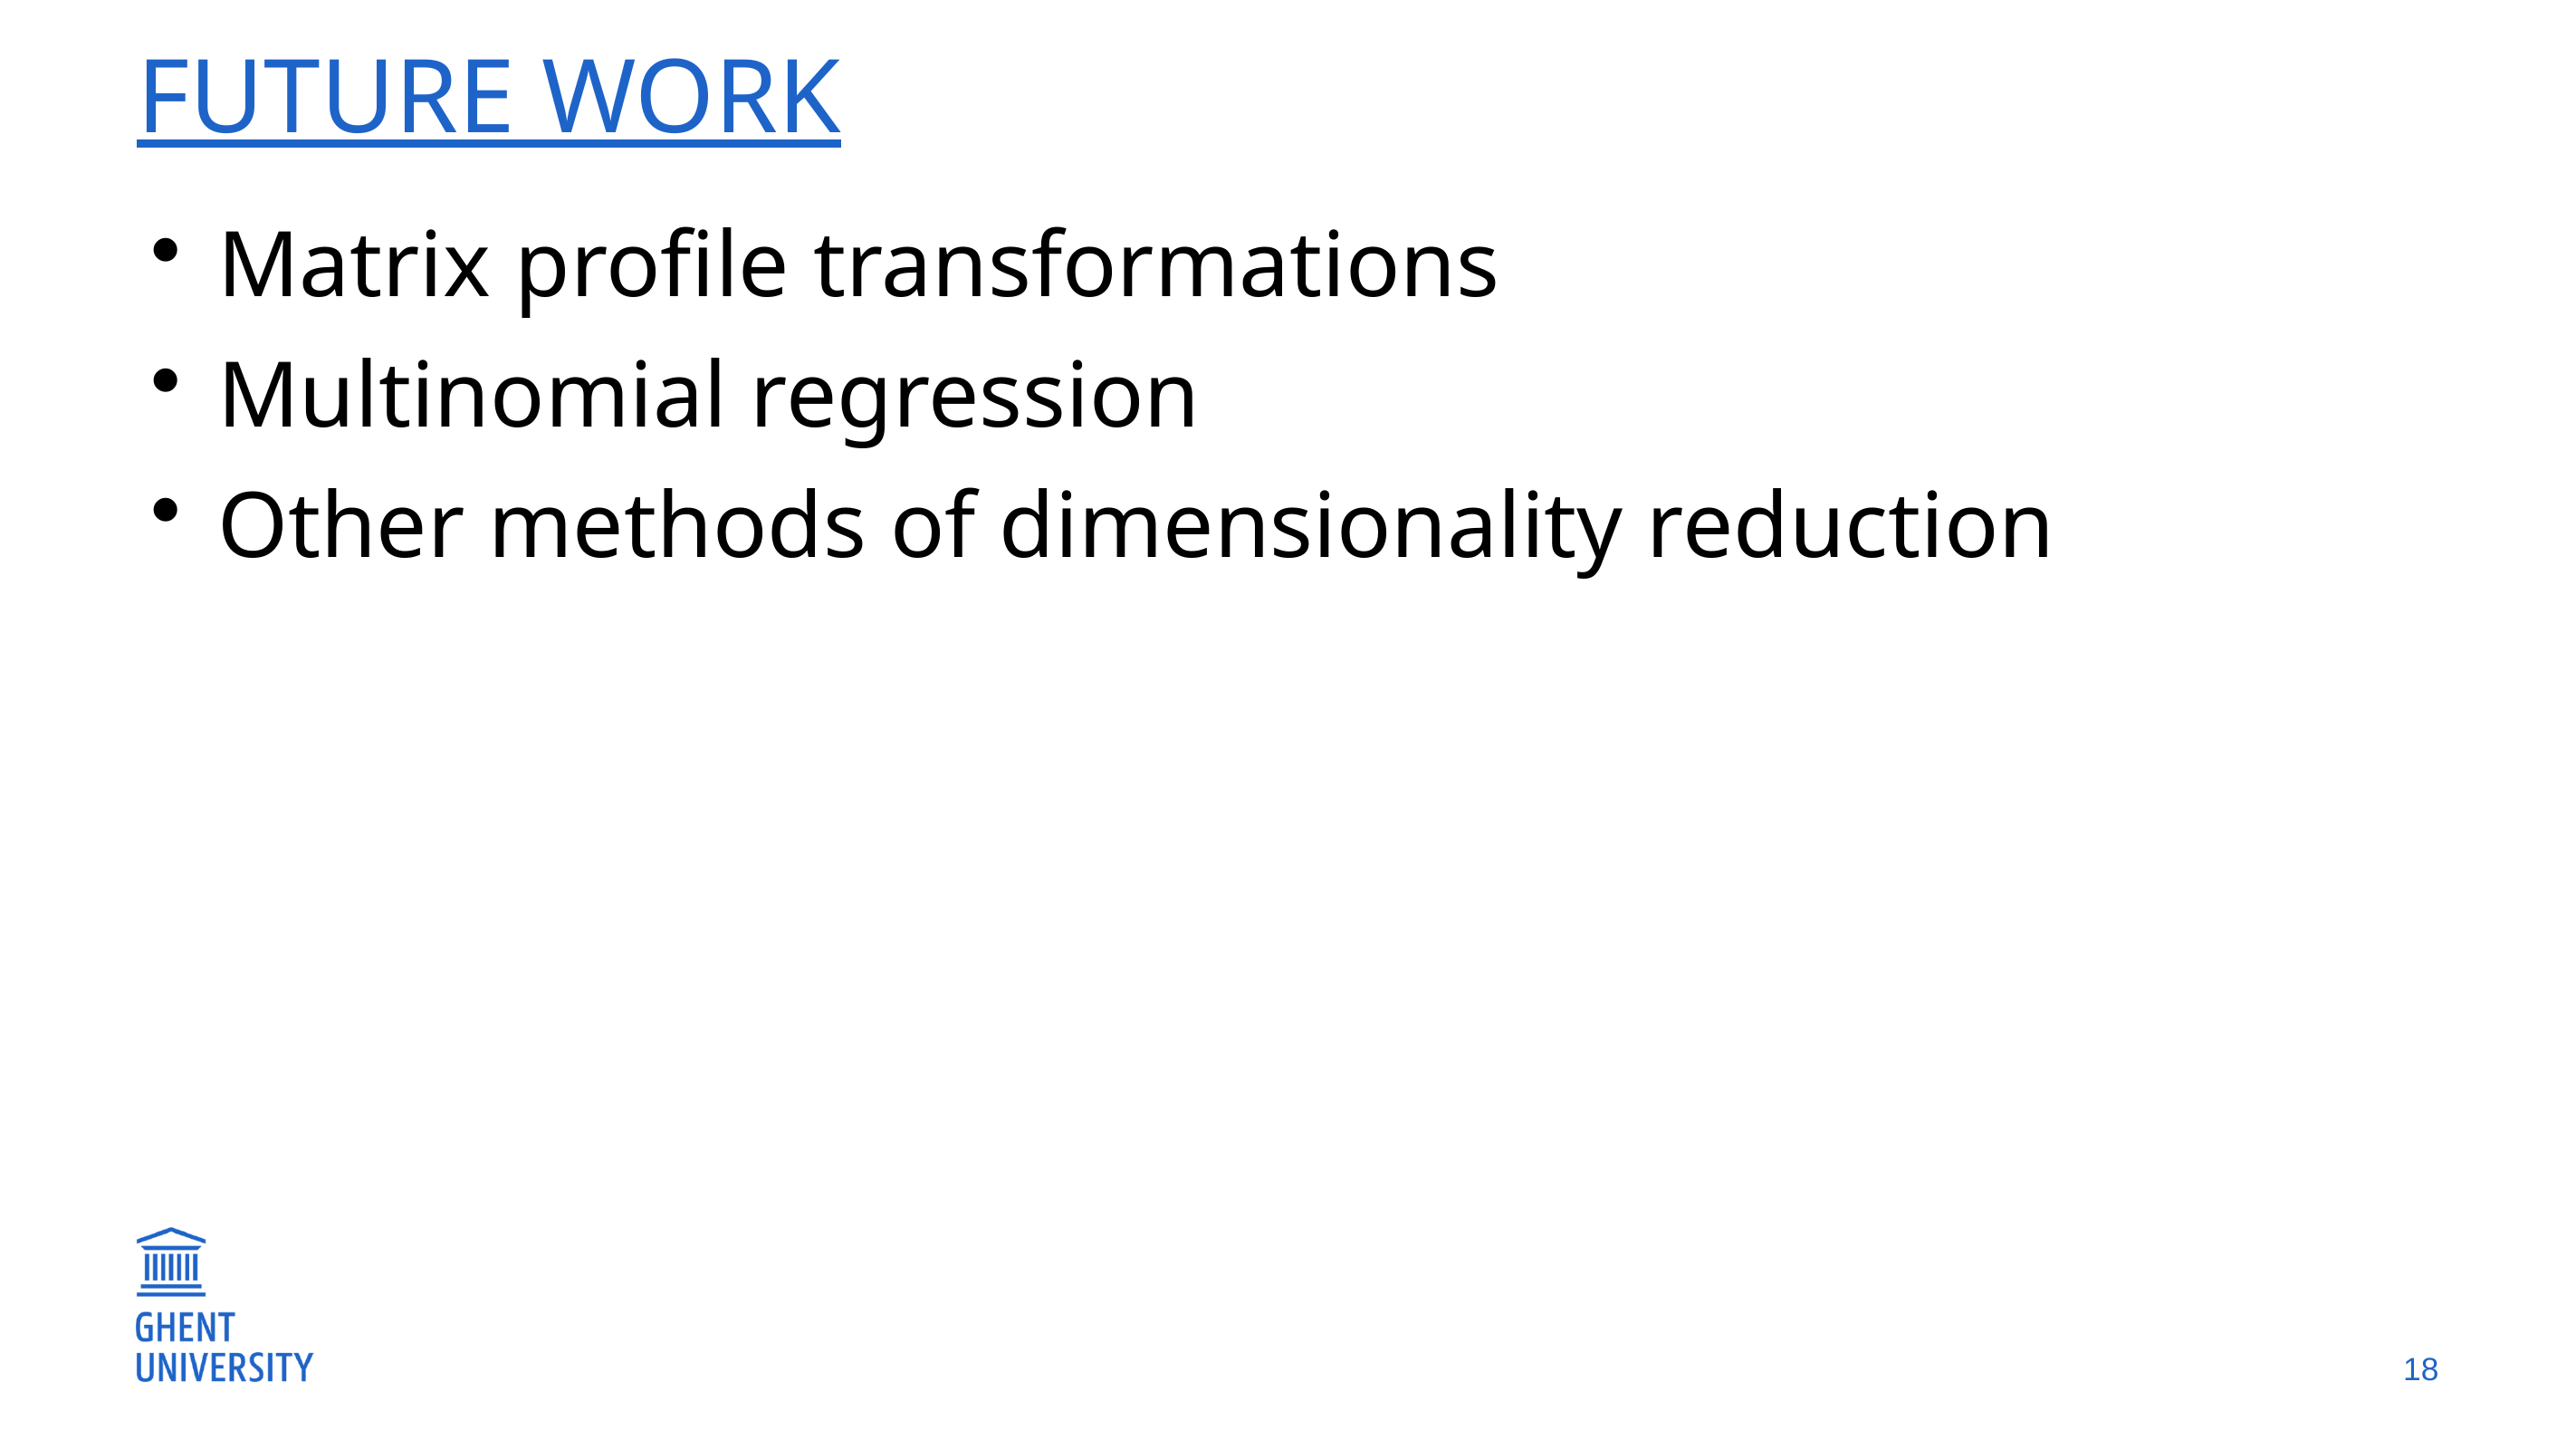

# Future work
Matrix profile transformations
Multinomial regression
Other methods of dimensionality reduction
18